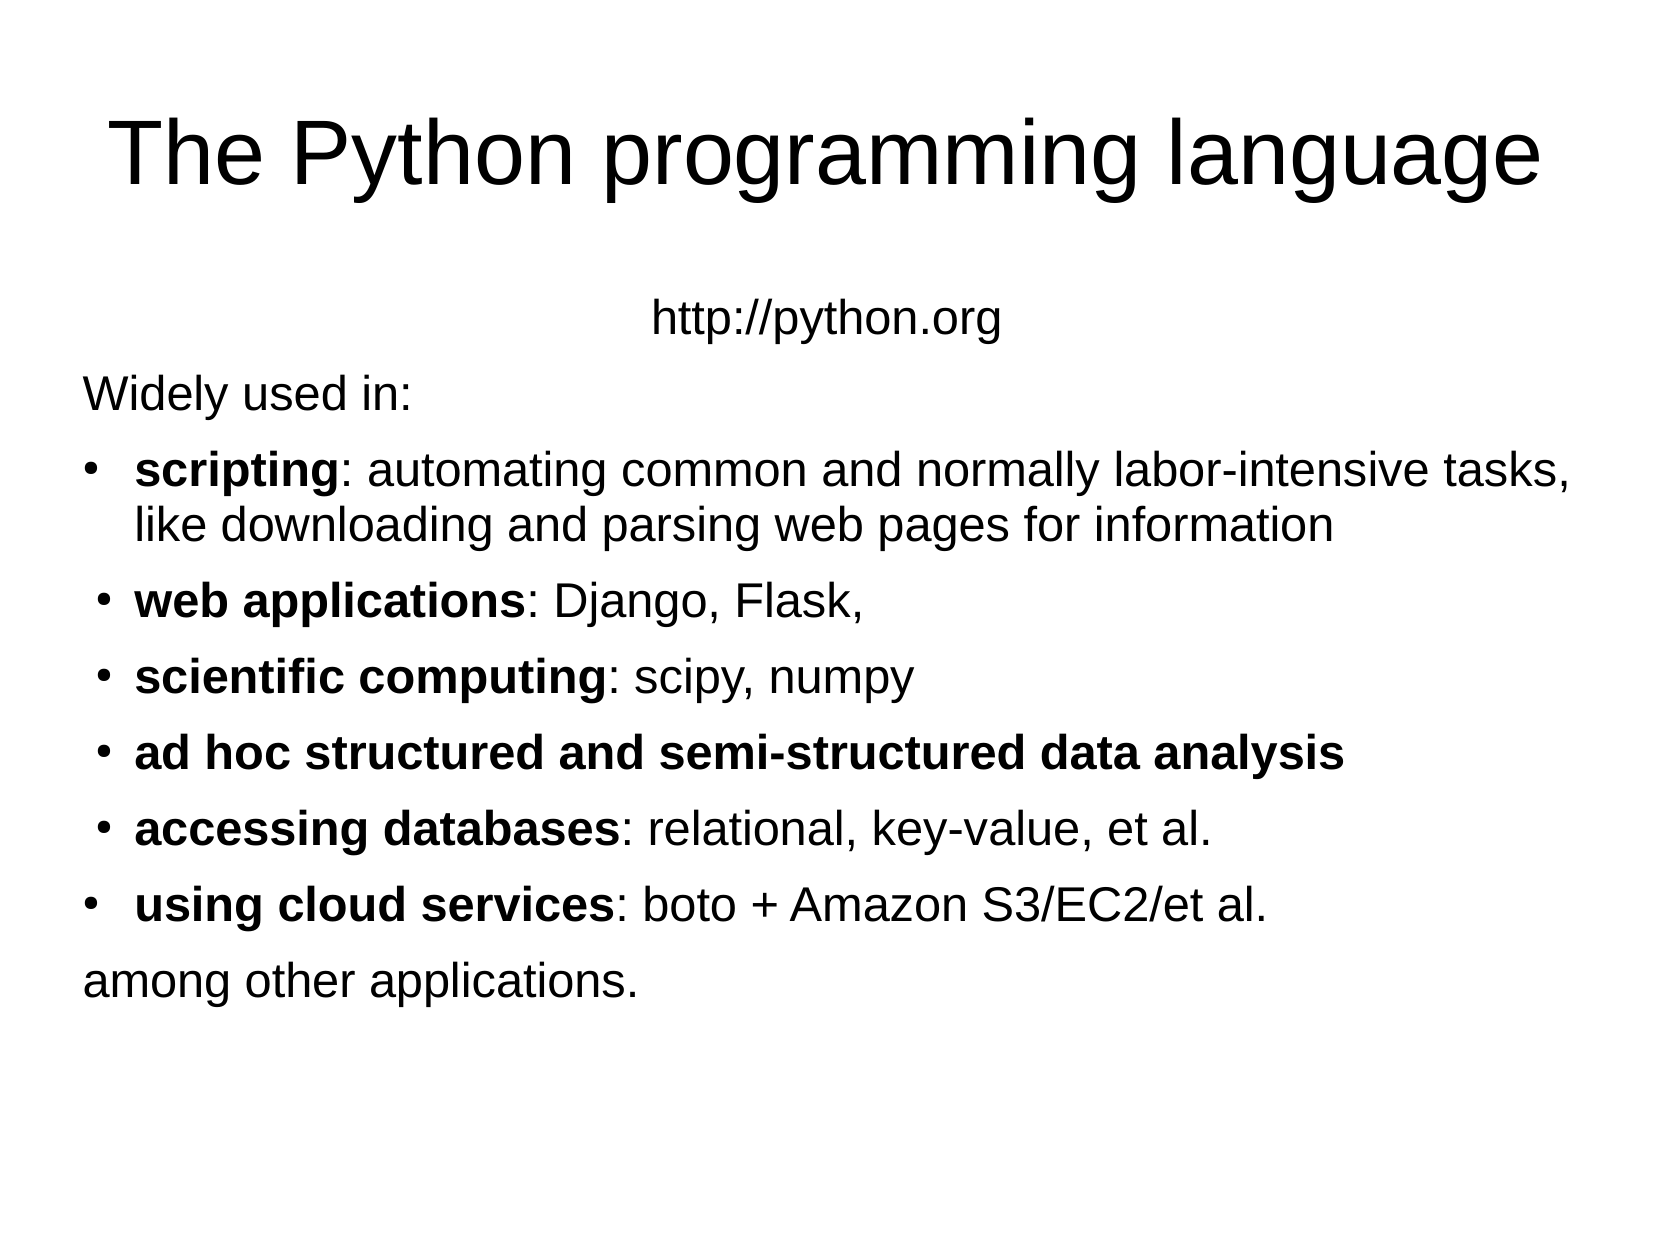

# The Python programming language
http://python.org
Widely used in:
scripting: automating common and normally labor-intensive tasks, like downloading and parsing web pages for information
web applications: Django, Flask,
scientific computing: scipy, numpy
ad hoc structured and semi-structured data analysis
accessing databases: relational, key-value, et al.
using cloud services: boto + Amazon S3/EC2/et al.
among other applications.